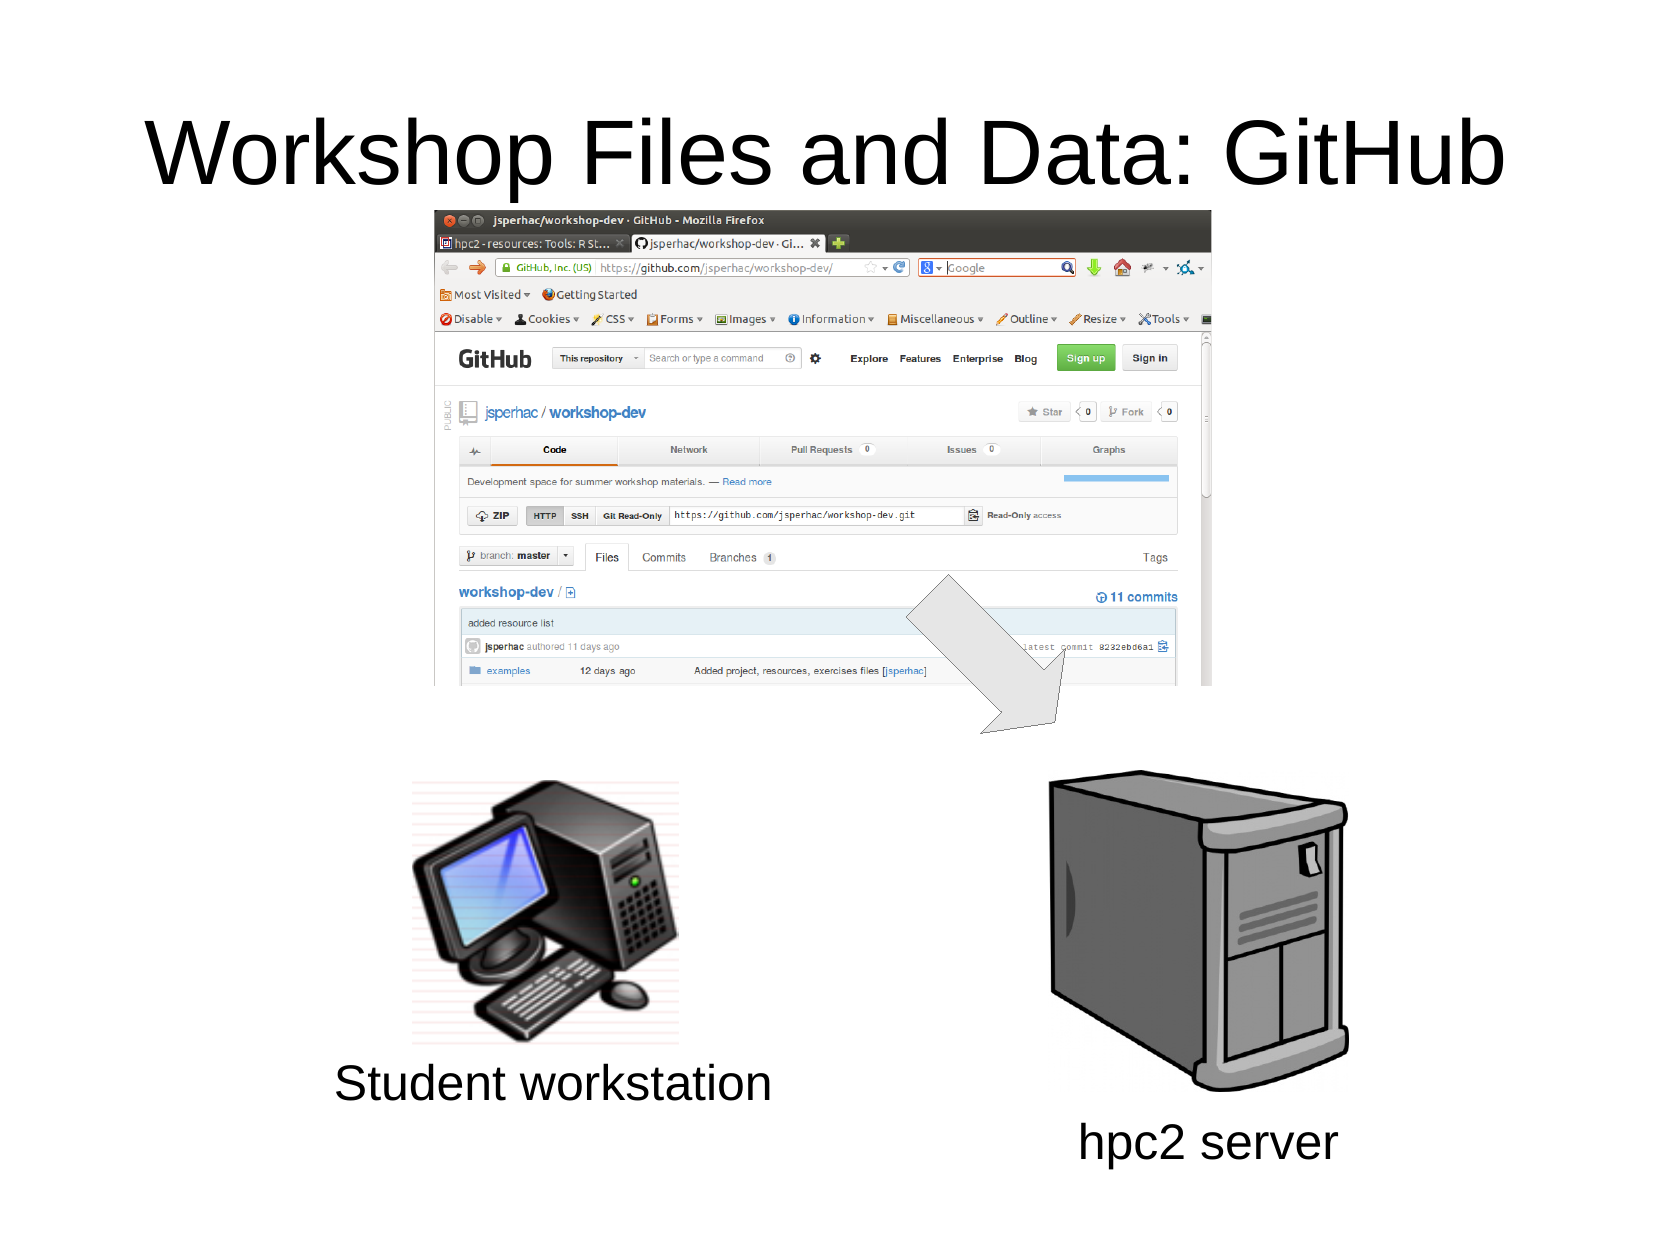

# Workshop Files and Data: GitHub
Student workstation
hpc2 server